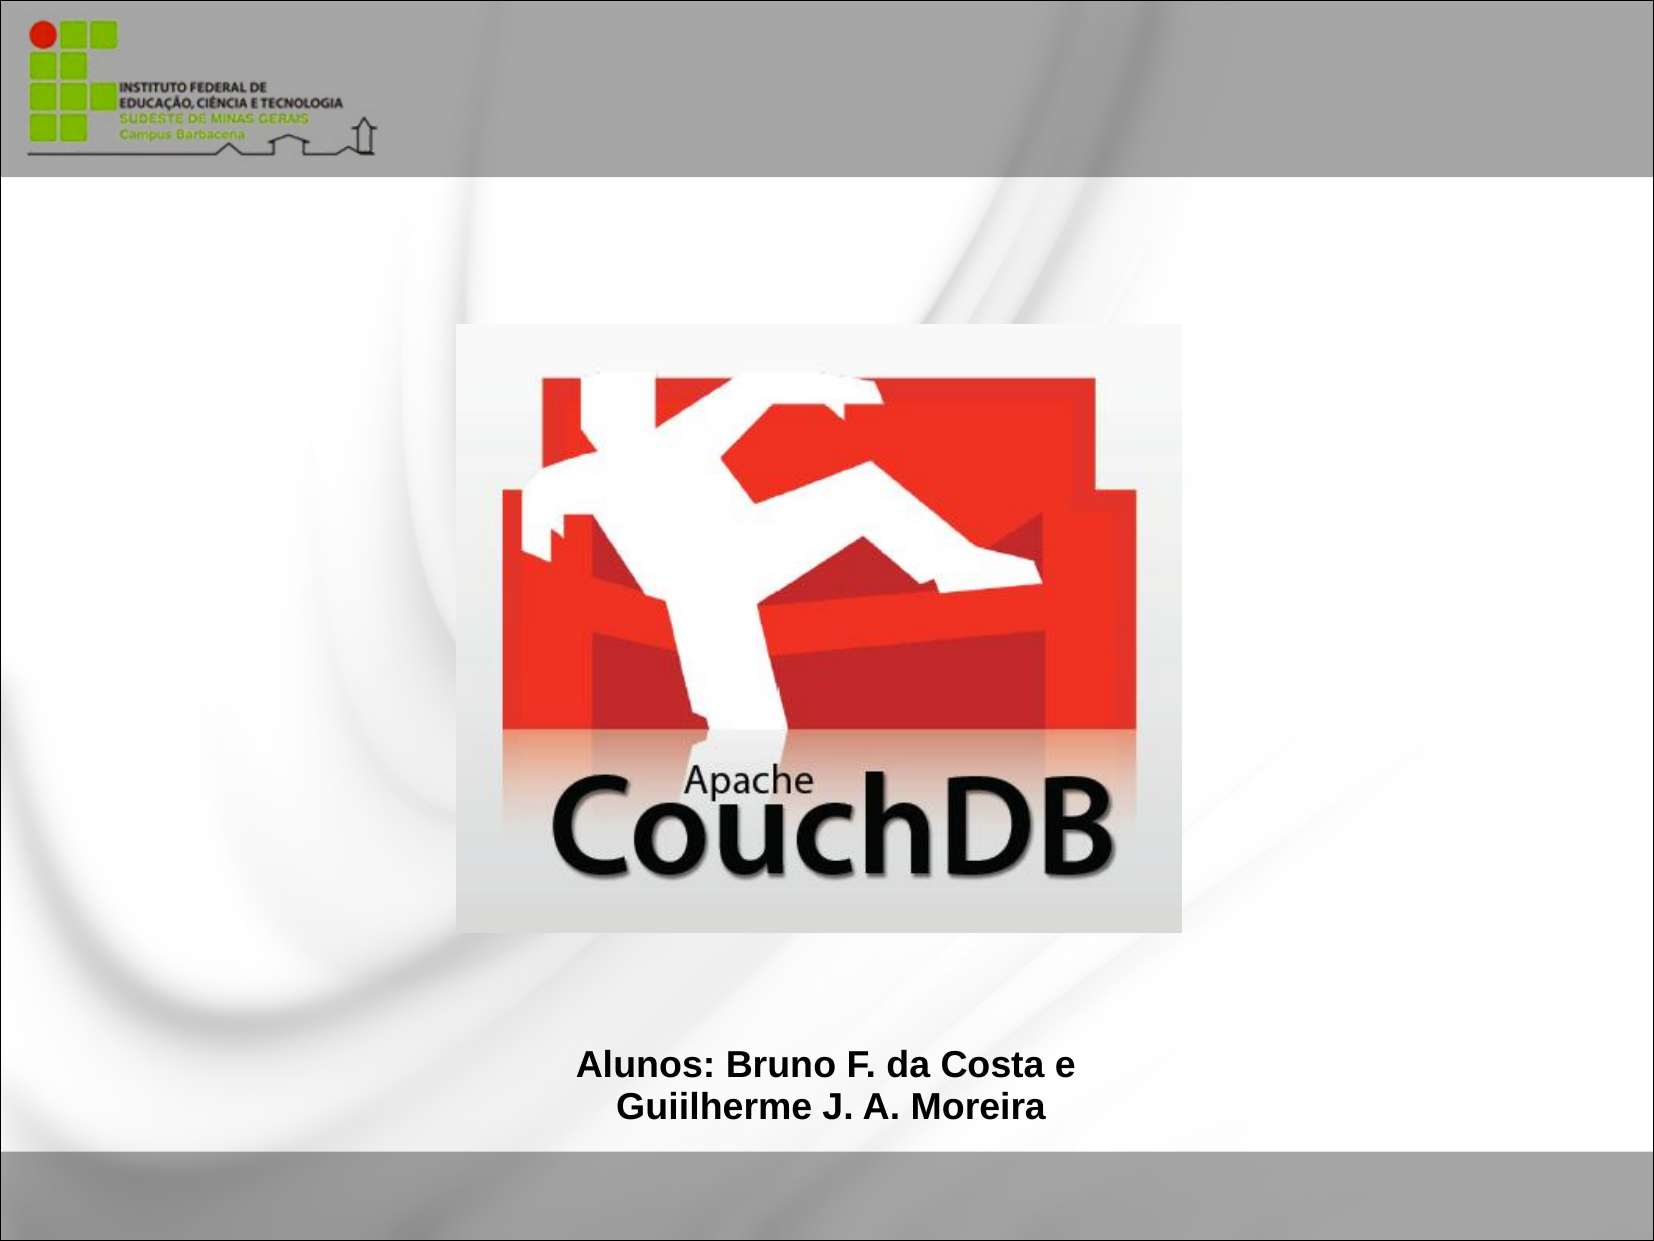

Alunos: Bruno F. da Costa e
Guiilherme J. A. Moreira